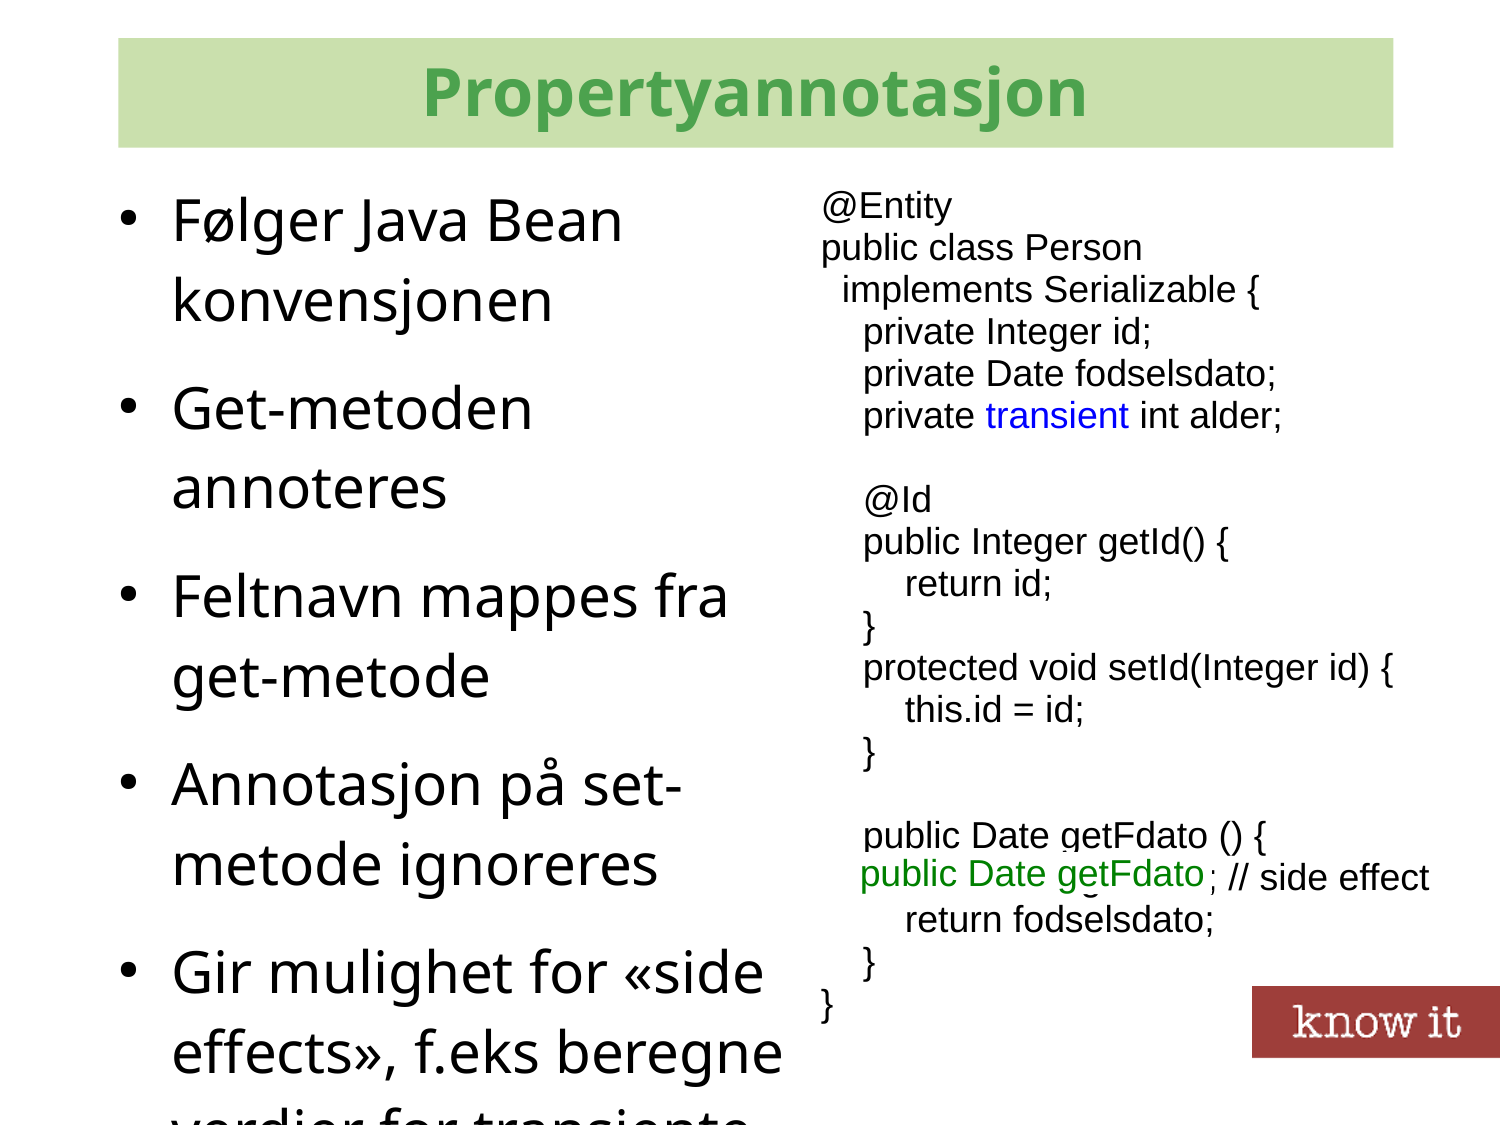

Propertyannotasjon
Følger Java Bean konvensjonen
Get-metoden annoteres
Feltnavn mappes fra get-metode
Annotasjon på set-metode ignoreres
Gir mulighet for «side effects», f.eks beregne verdier for transiente felter
@Entity
public class Person
 implements Serializable {
 private Integer id;
 private Date fodselsdato;
 private transient int alder;
 @Id
 public Integer getId() {
 return id;
 }
 protected void setId(Integer id) {
 this.id = id;
 }
 public Date getFdato () {
 alder = idag - dato; // side effect
 return fodselsdato;
 }
}
#
public Date getFdato